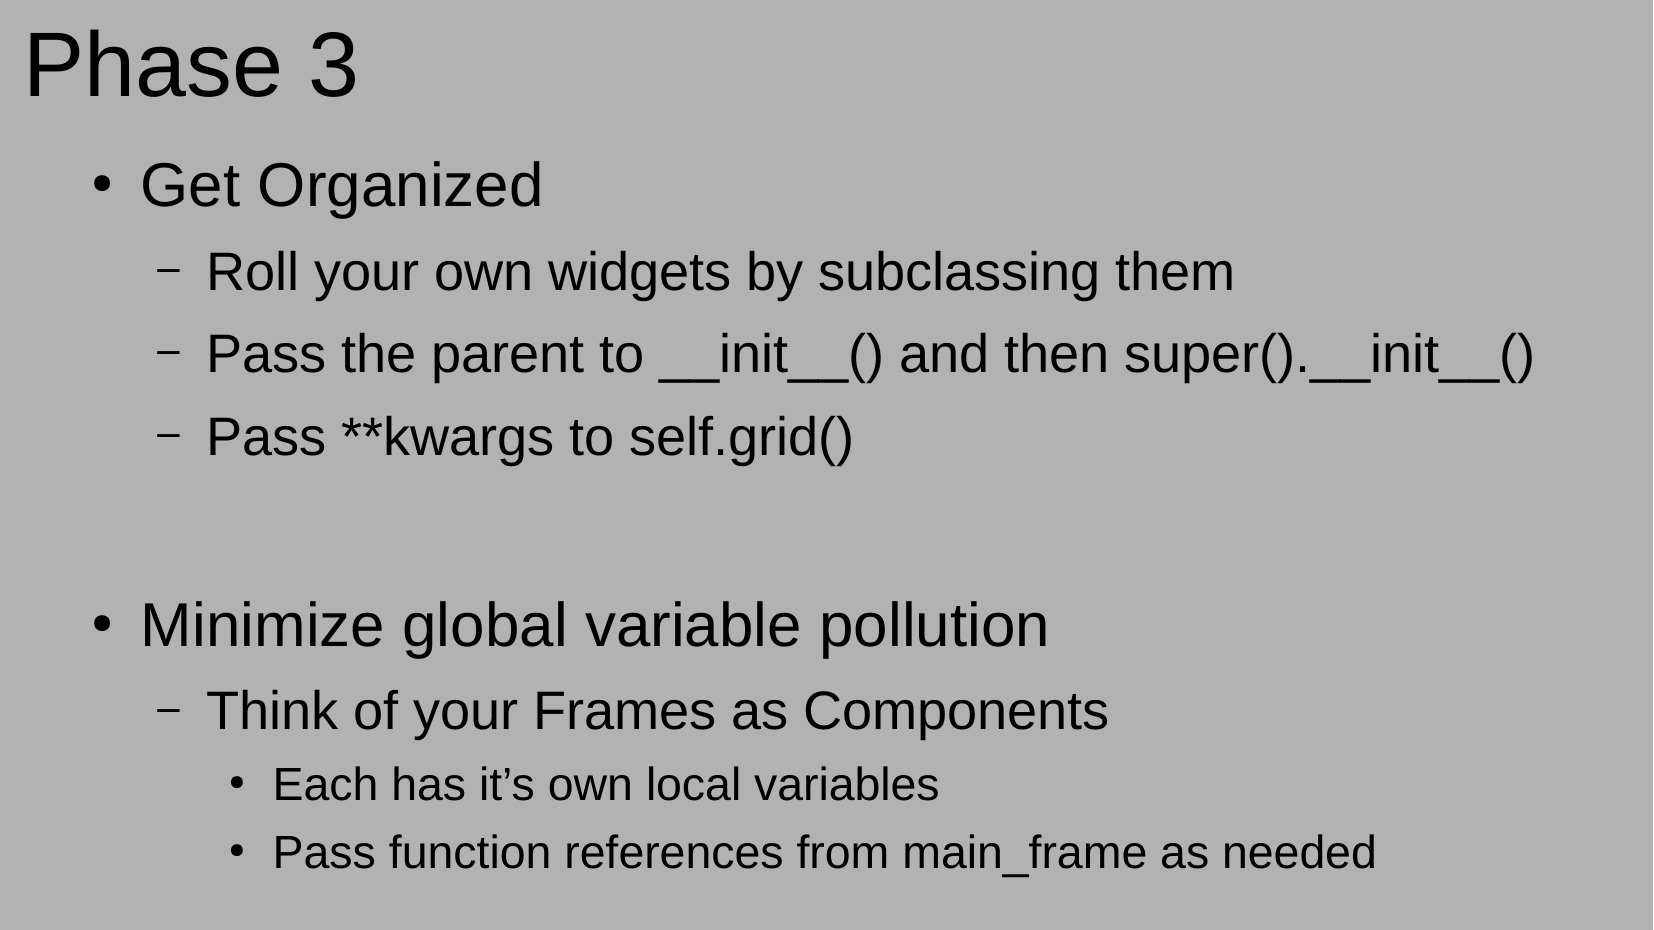

# Phase 3
Get Organized
Roll your own widgets by subclassing them
Pass the parent to __init__() and then super().__init__()
Pass **kwargs to self.grid()
Minimize global variable pollution
Think of your Frames as Components
Each has it’s own local variables
Pass function references from main_frame as needed